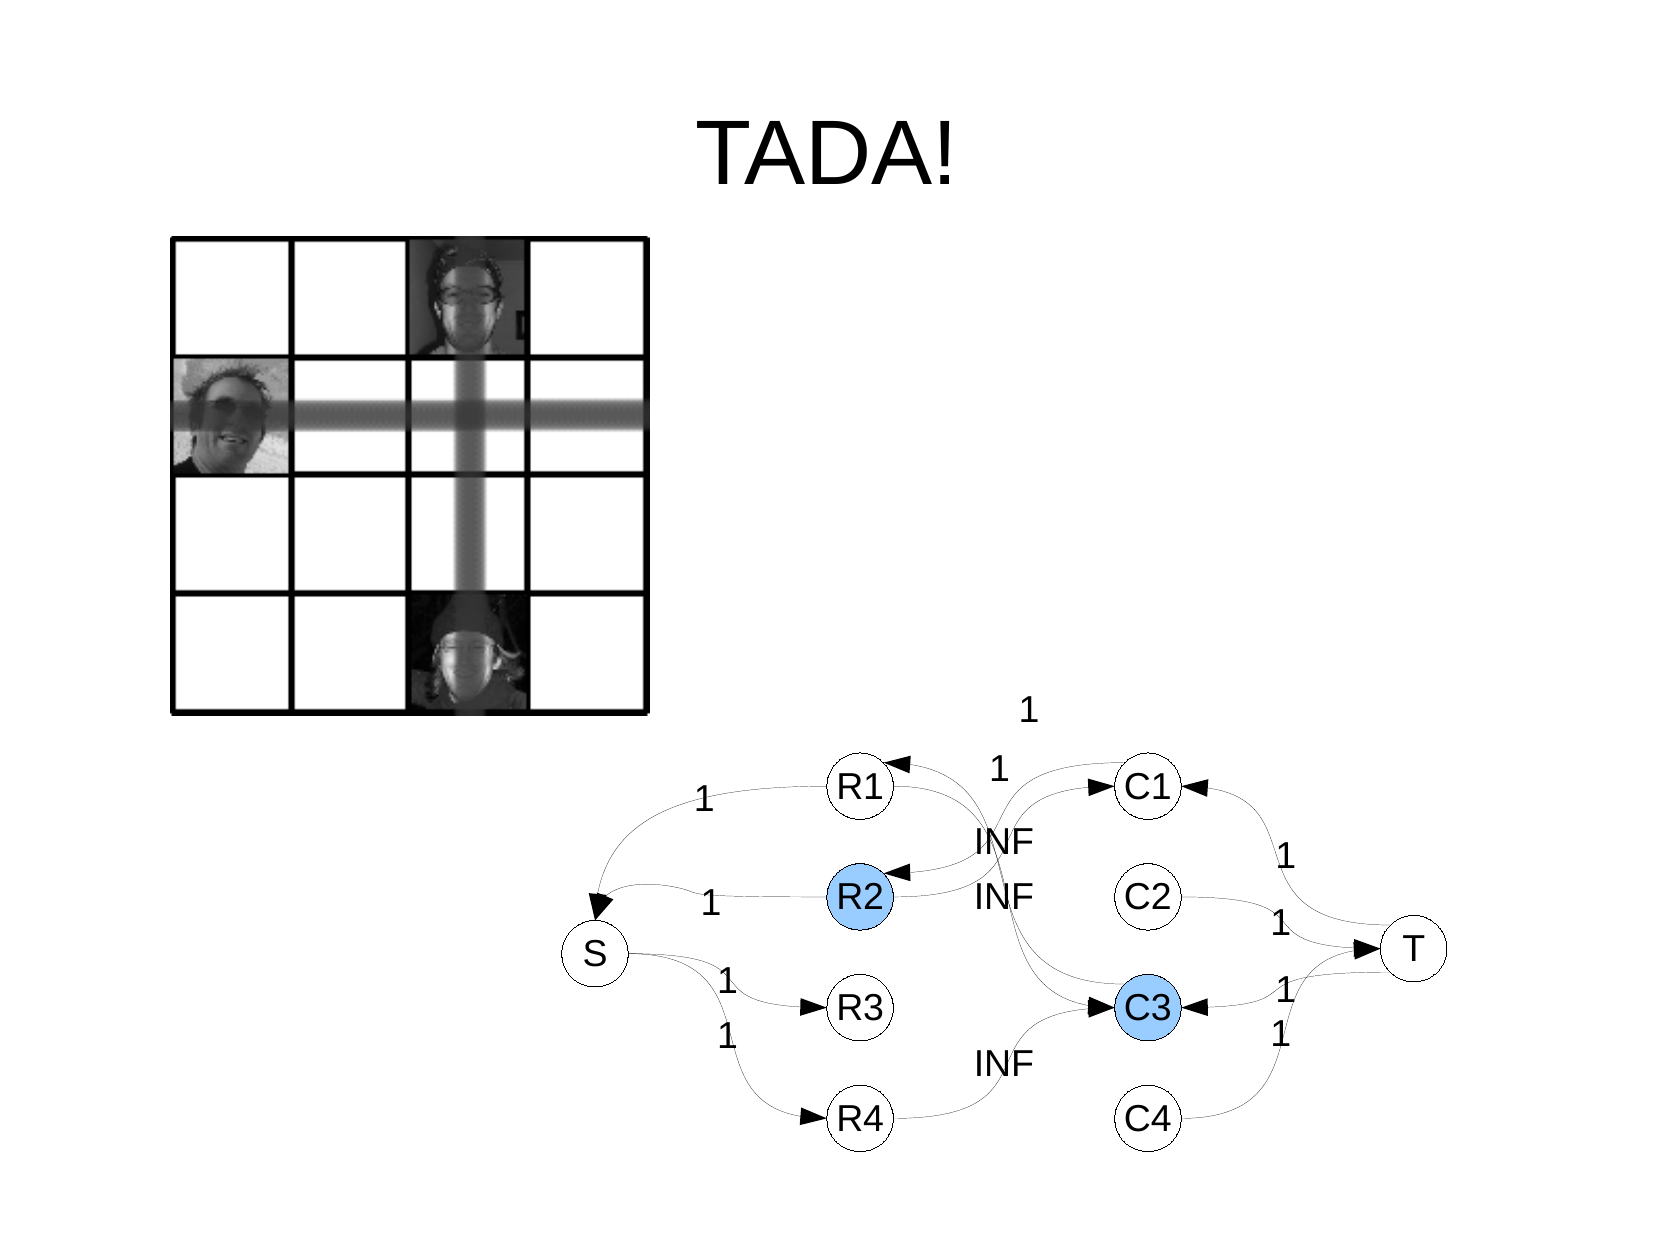

# TADA!
1
1
R1
C1
1
R2
C2
T
S
R3
C3
R4
C4